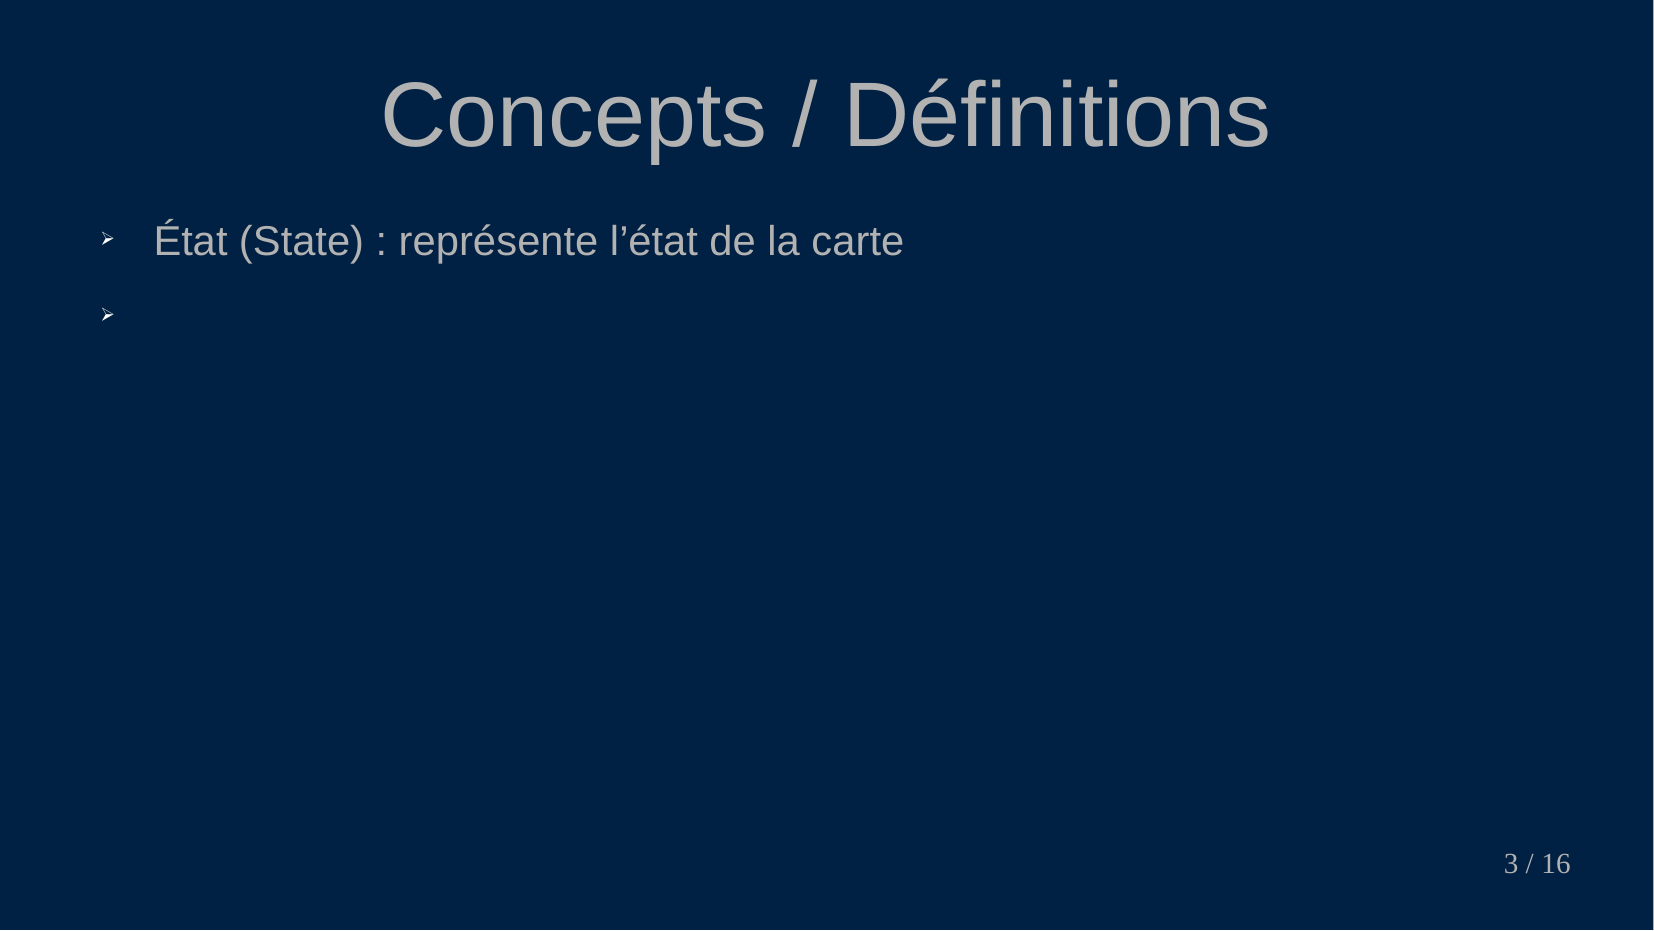

# Concepts / Définitions
État (State) : représente l’état de la carte
3